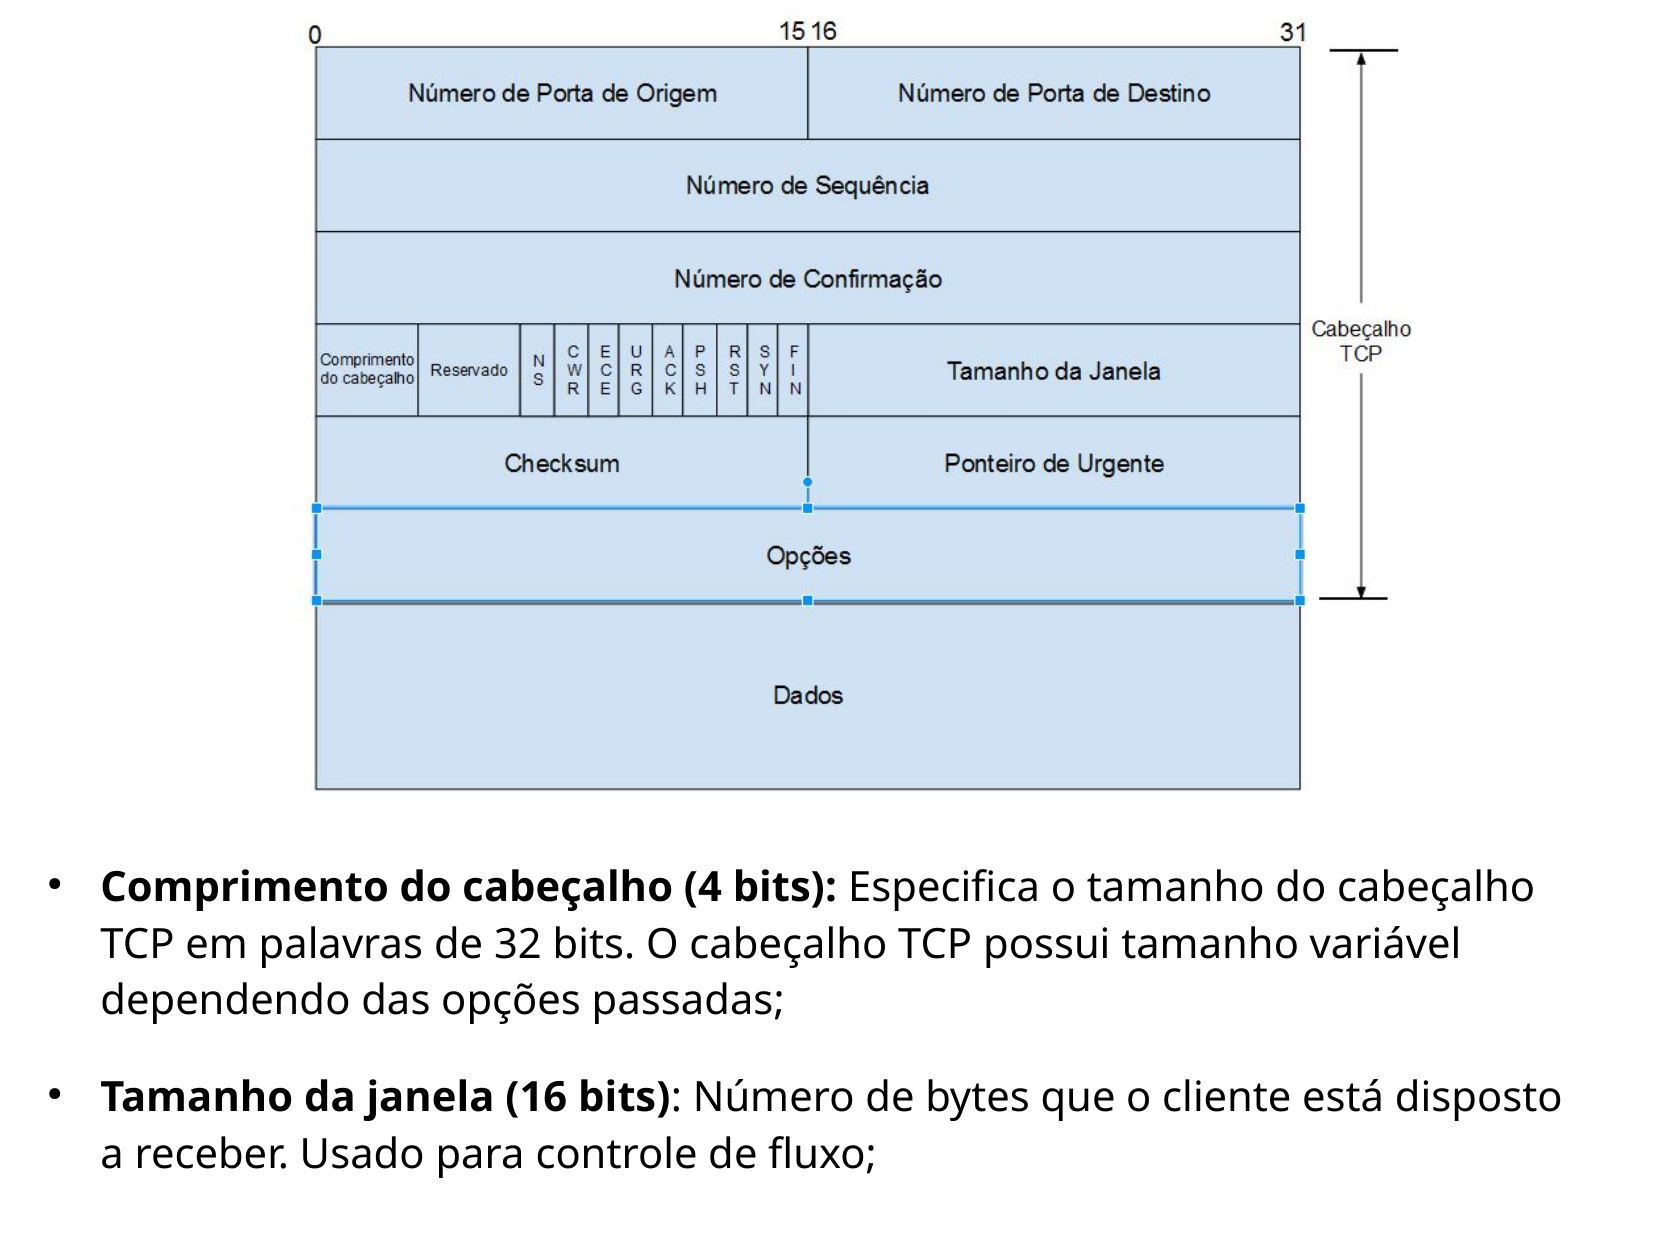

#
Comprimento do cabeçalho (4 bits): Especifica o tamanho do cabeçalho TCP em palavras de 32 bits. O cabeçalho TCP possui tamanho variável dependendo das opções passadas;
Tamanho da janela (16 bits): Número de bytes que o cliente está disposto a receber. Usado para controle de fluxo;